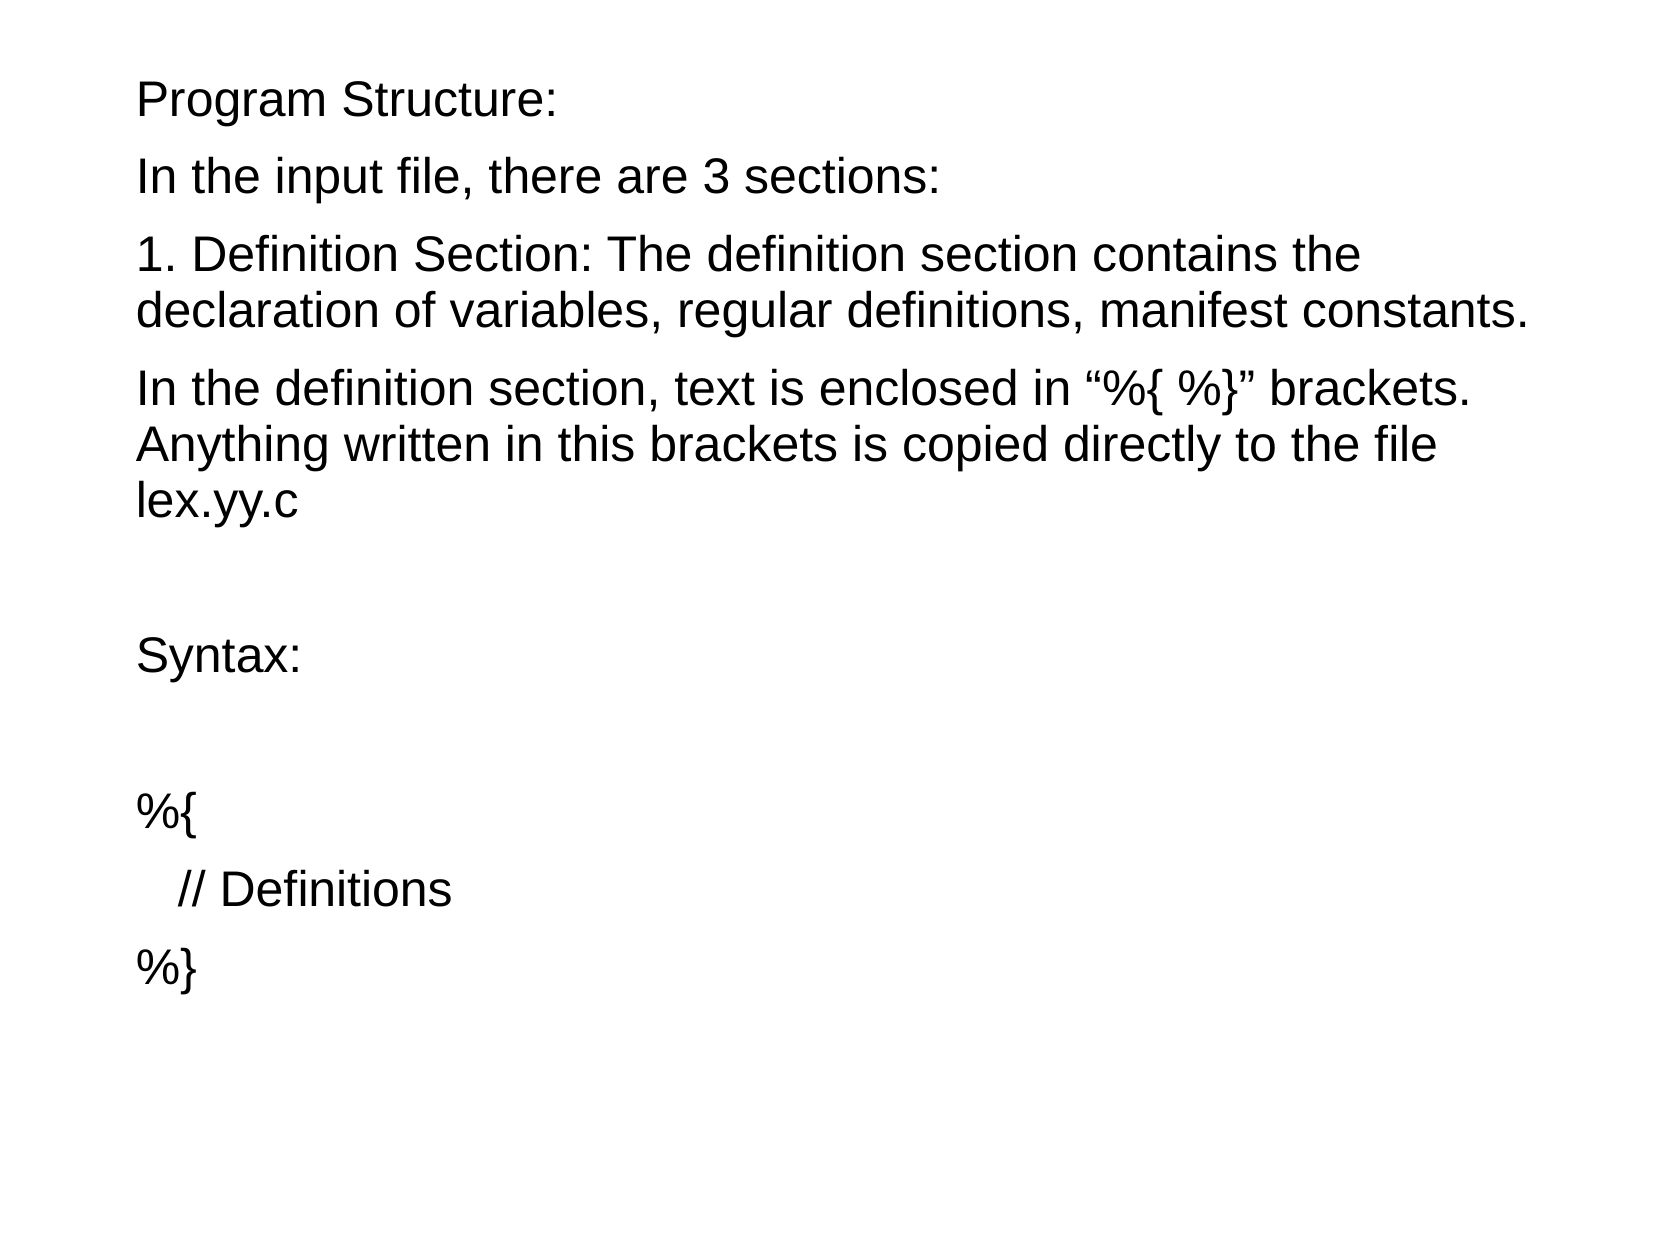

# Program Structure:
In the input file, there are 3 sections:
1. Definition Section: The definition section contains the declaration of variables, regular definitions, manifest constants.
In the definition section, text is enclosed in “%{ %}” brackets. Anything written in this brackets is copied directly to the file lex.yy.c
Syntax:
%{
 // Definitions
%}